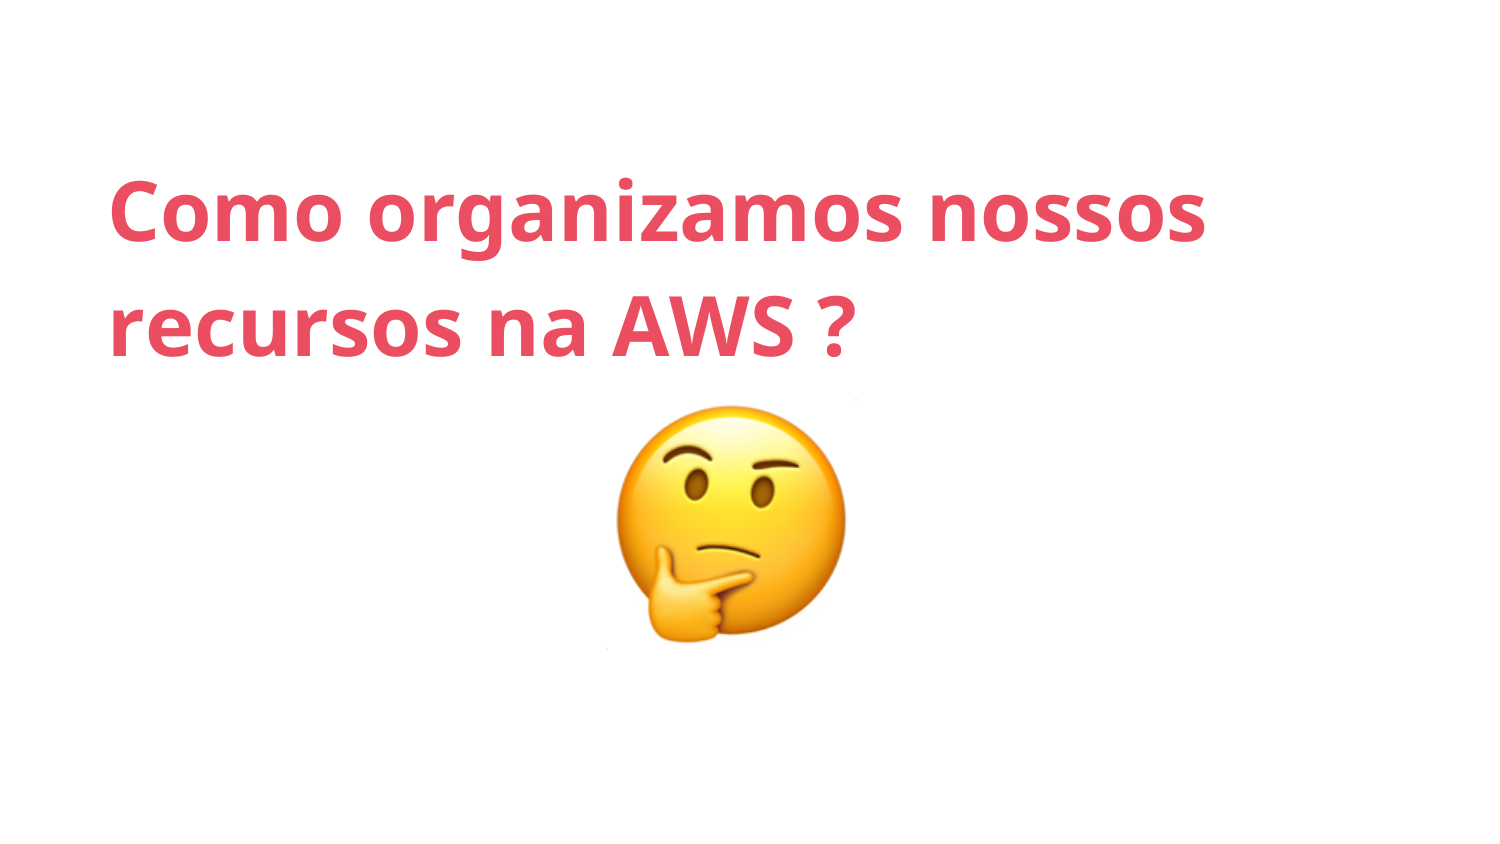

Como organizamos nossos recursos na AWS ?